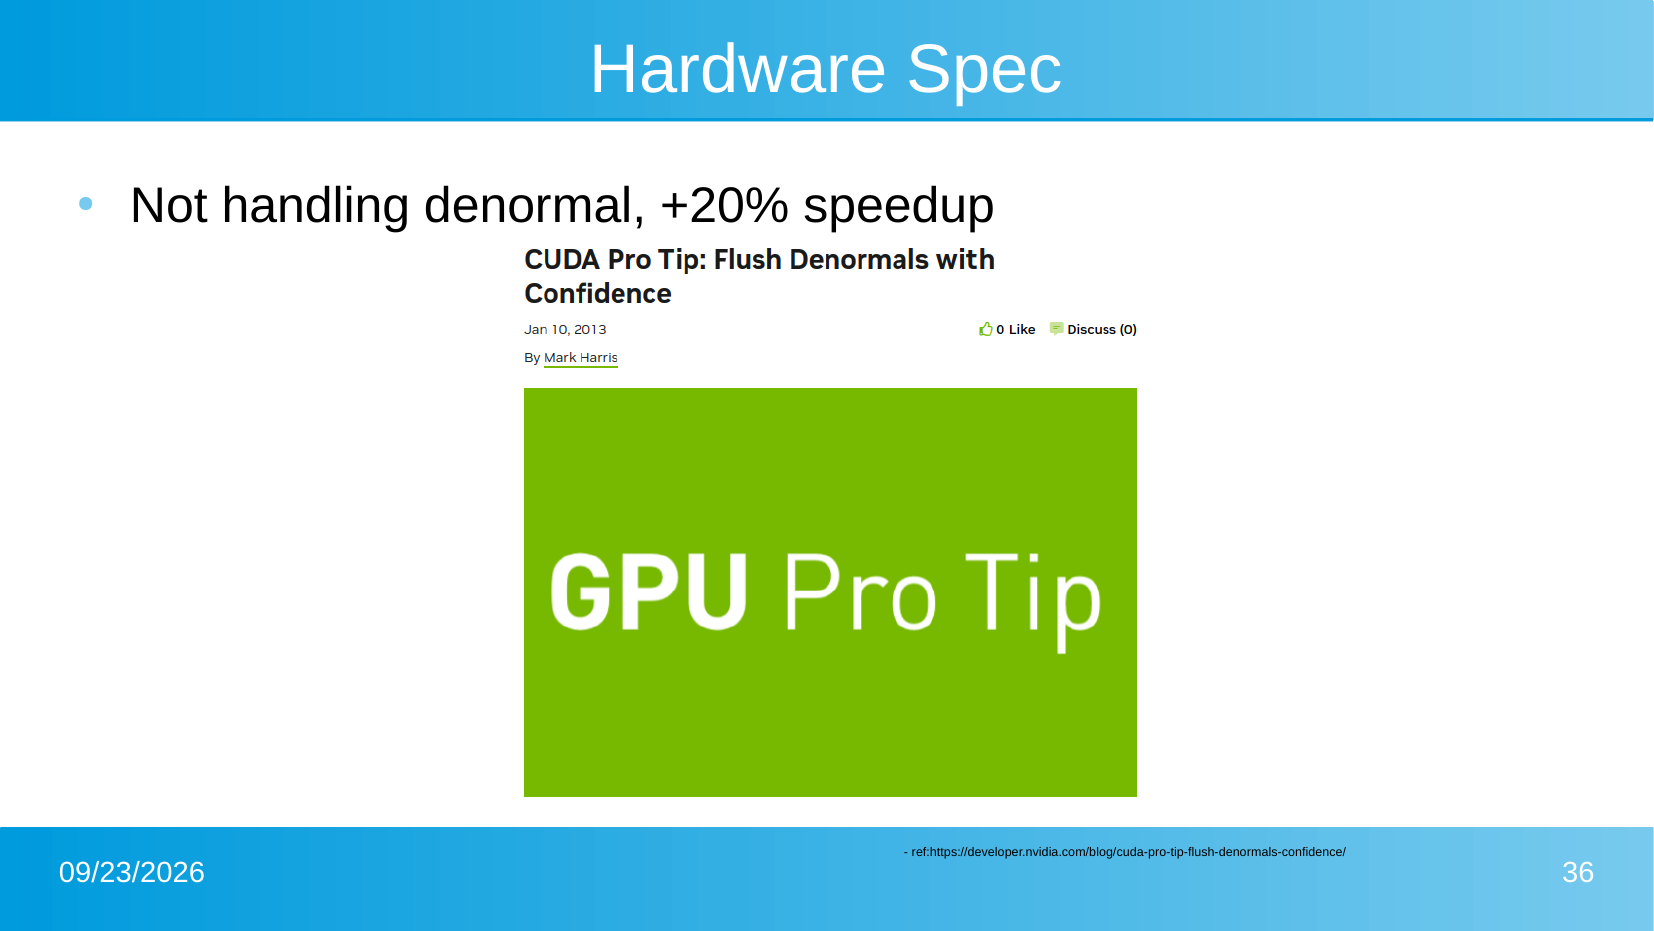

# Hardware Spec
Not handling denormal, +20% speedup
- ref:https://developer.nvidia.com/blog/cuda-pro-tip-flush-denormals-confidence/
36